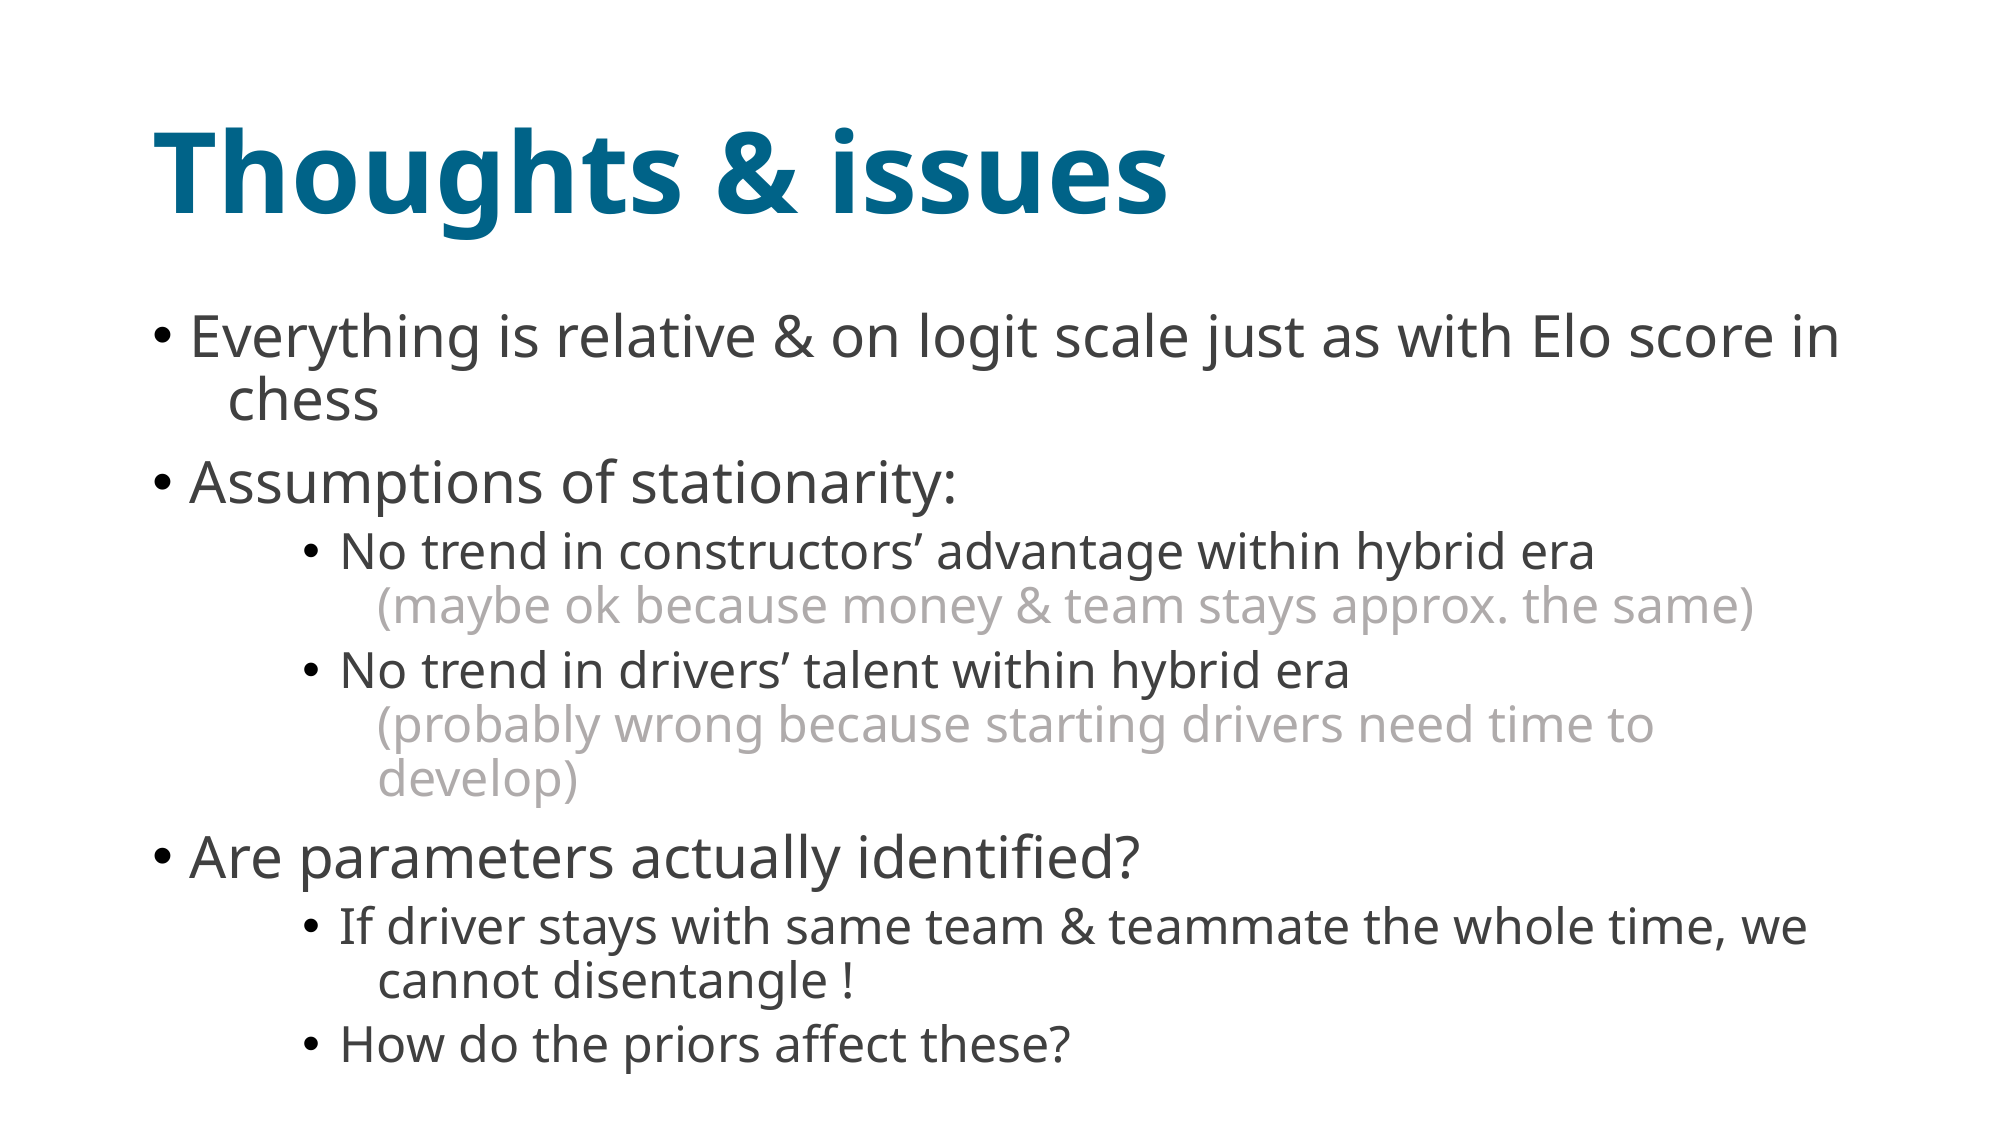

# Thoughts & issues
Everything is relative & on logit scale just as with Elo score in chess
Assumptions of stationarity:
No trend in constructors’ advantage within hybrid era
(maybe ok because money & team stays approx. the same)
No trend in drivers’ talent within hybrid era
(probably wrong because starting drivers need time to develop)
Are parameters actually identified?
If driver stays with same team & teammate the whole time, we cannot disentangle !
How do the priors affect these?